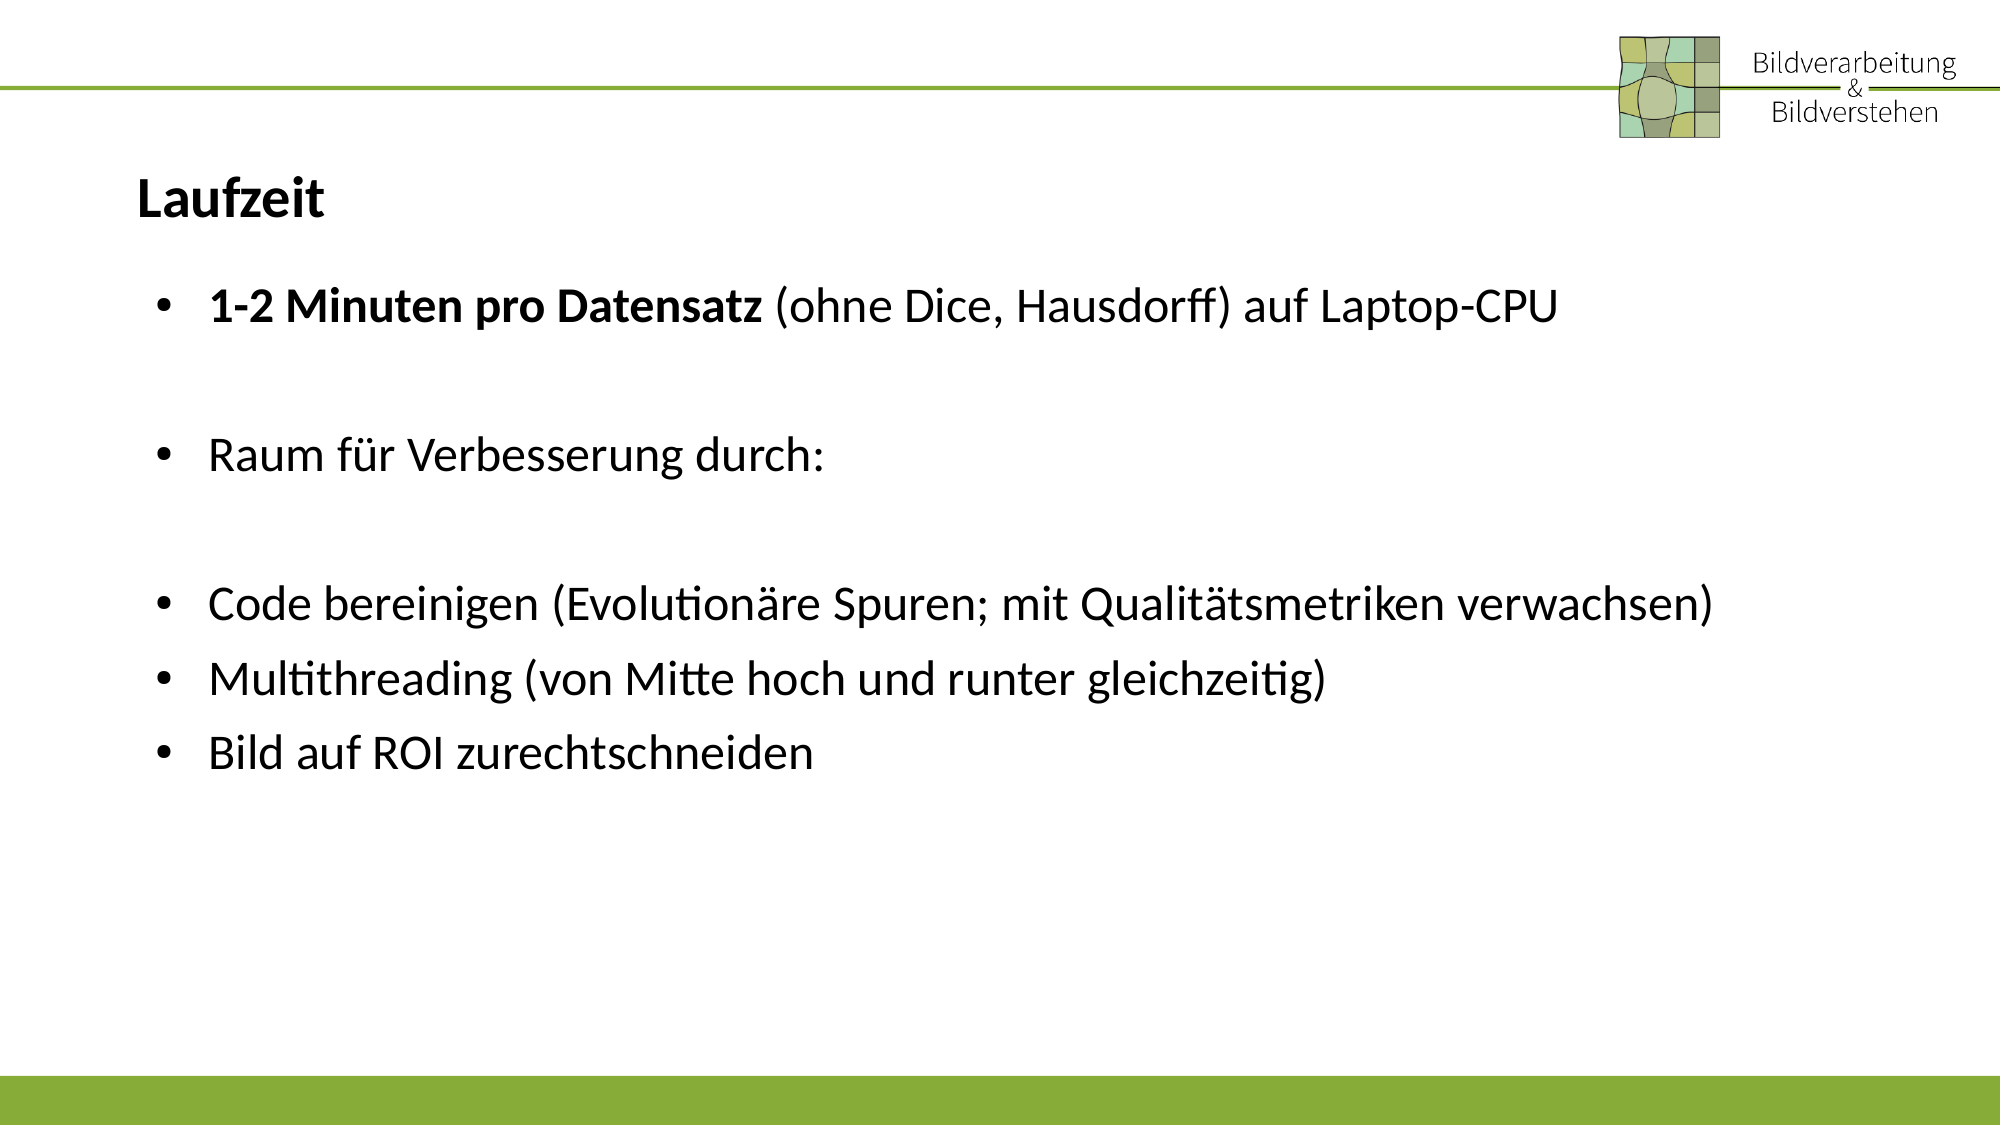

# Laufzeit
1-2 Minuten pro Datensatz (ohne Dice, Hausdorff) auf Laptop-CPU
Raum für Verbesserung durch:
Code bereinigen (Evolutionäre Spuren; mit Qualitätsmetriken verwachsen)
Multithreading (von Mitte hoch und runter gleichzeitig)
Bild auf ROI zurechtschneiden